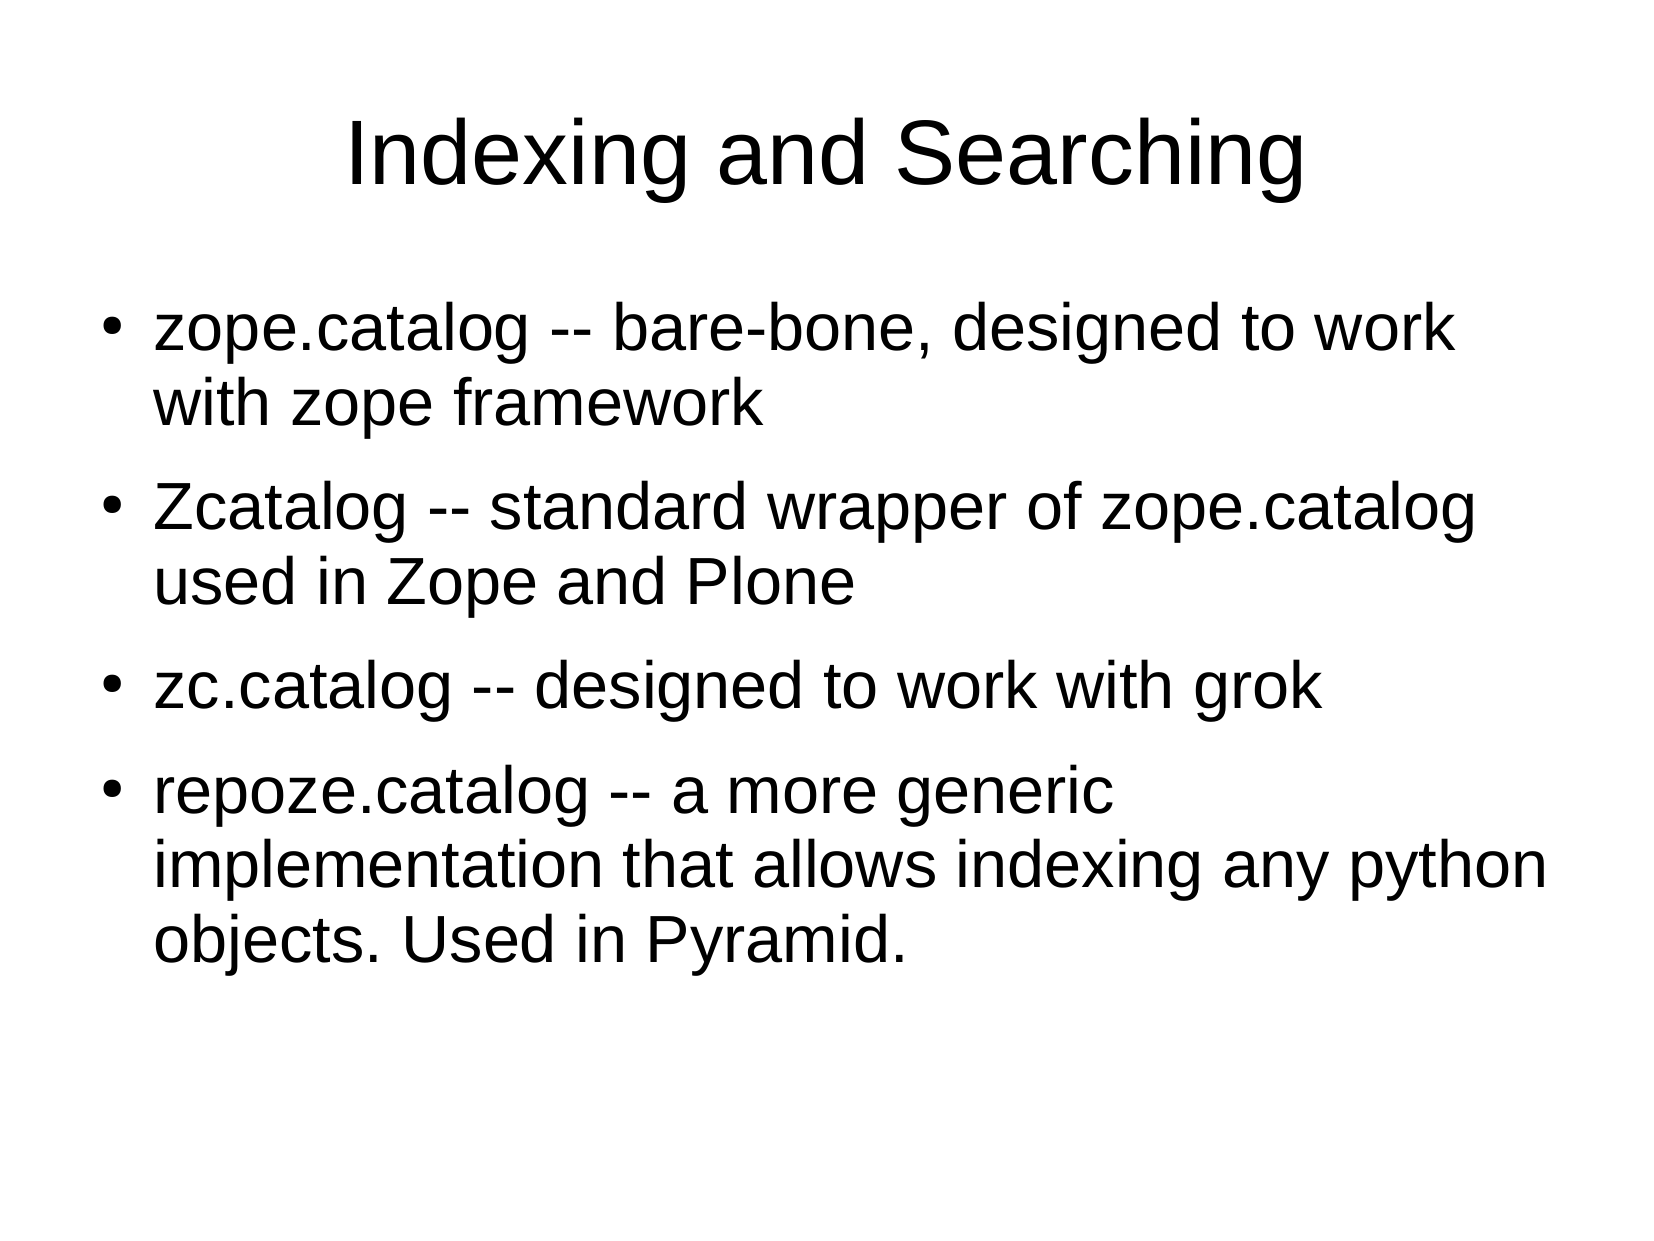

# Indexing and Searching
zope.catalog -- bare-bone, designed to work with zope framework
Zcatalog -- standard wrapper of zope.catalog used in Zope and Plone
zc.catalog -- designed to work with grok
repoze.catalog -- a more generic implementation that allows indexing any python objects. Used in Pyramid.